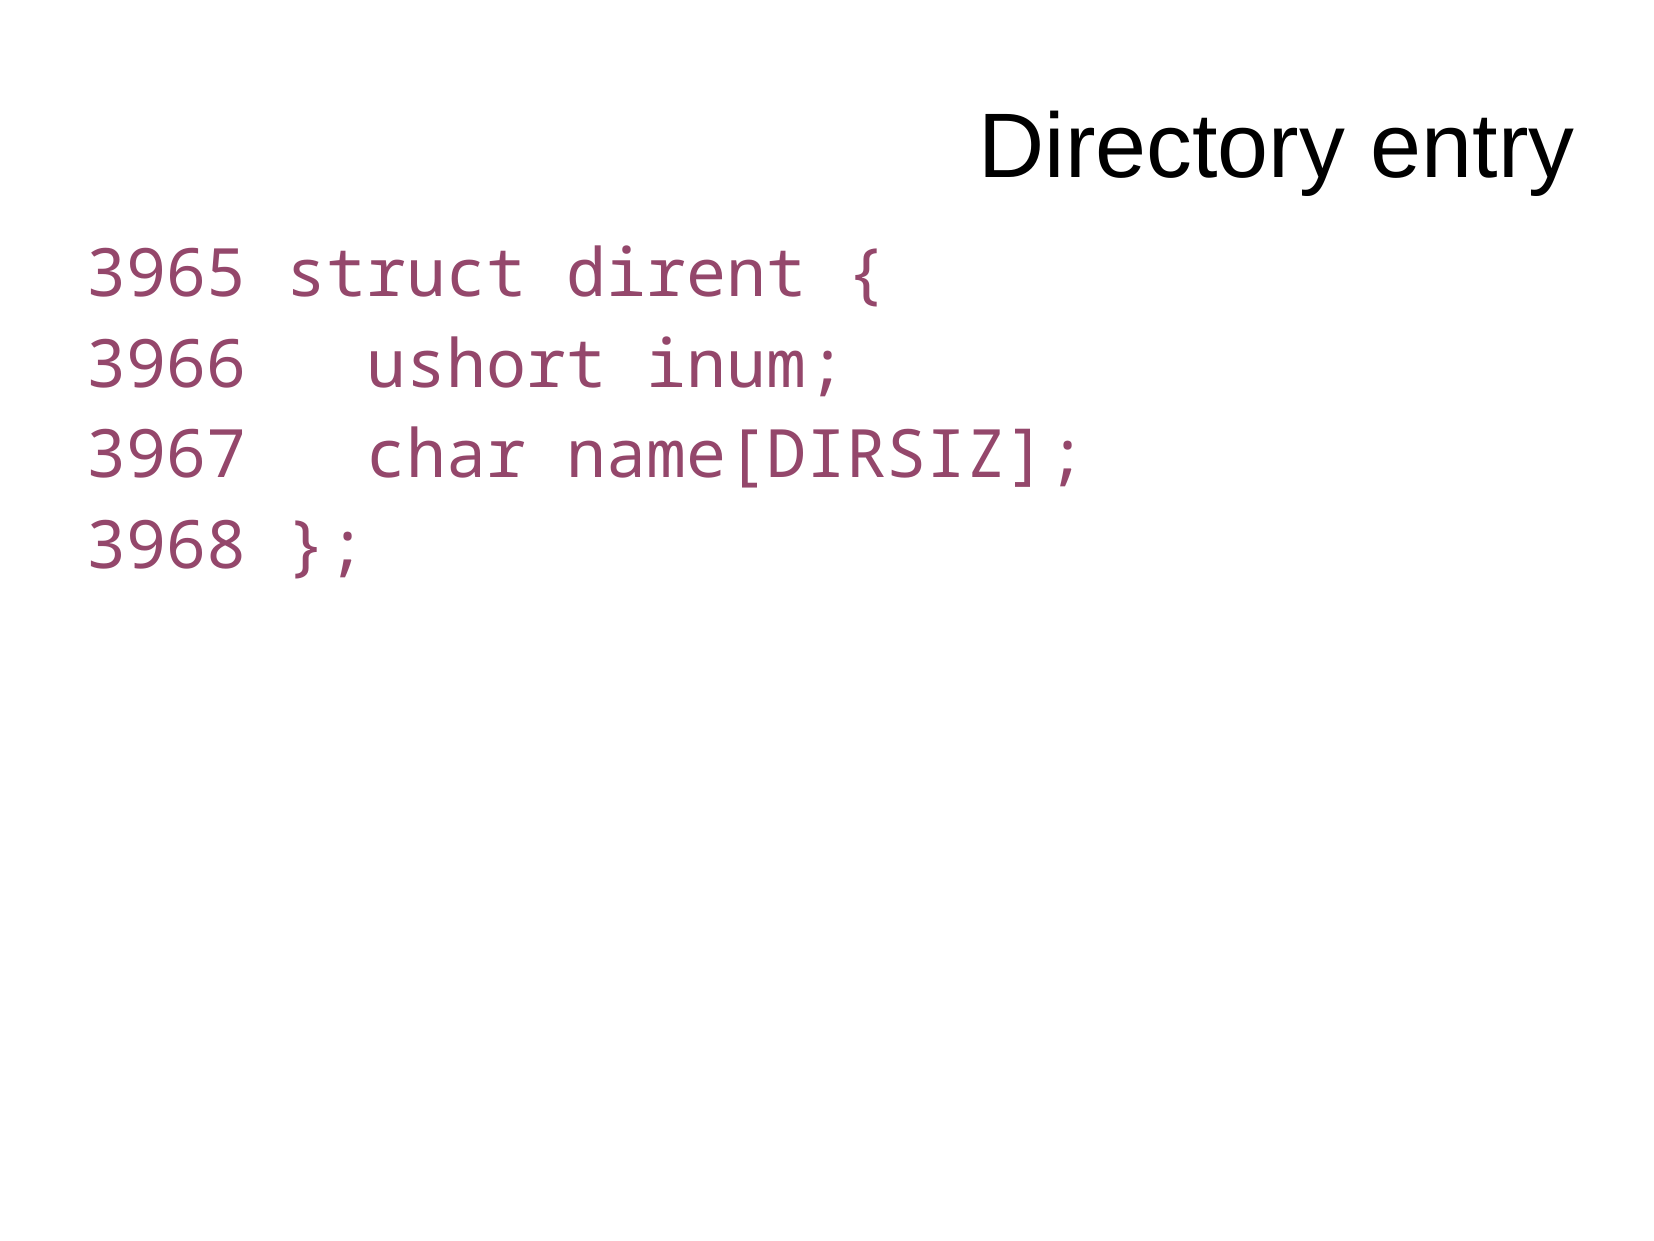

# Directory entry
3965 struct dirent {
3966 ushort inum;
3967 char name[DIRSIZ];
3968 };